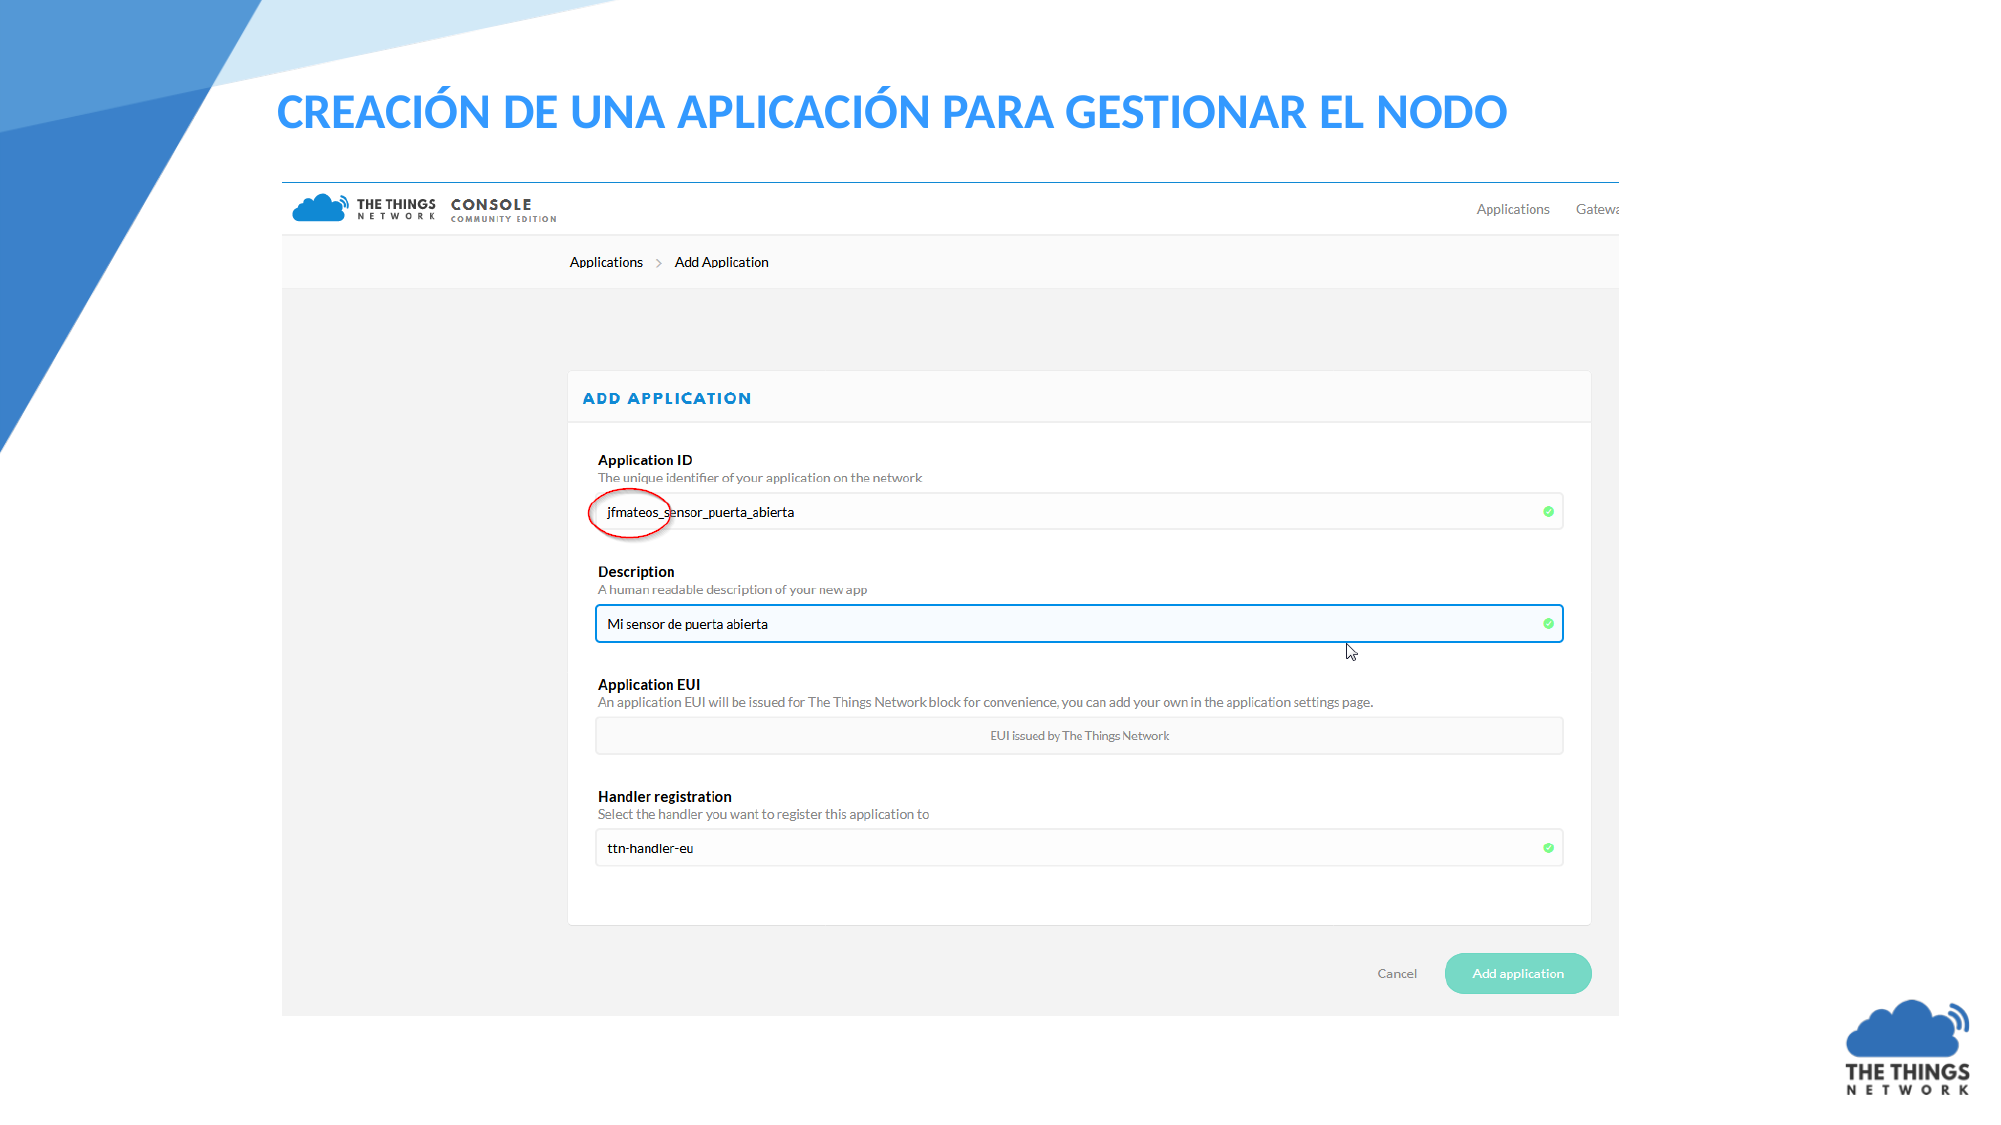

CREACIÓN DE UNA APLICACIÓN PARA GESTIONAR EL NODO